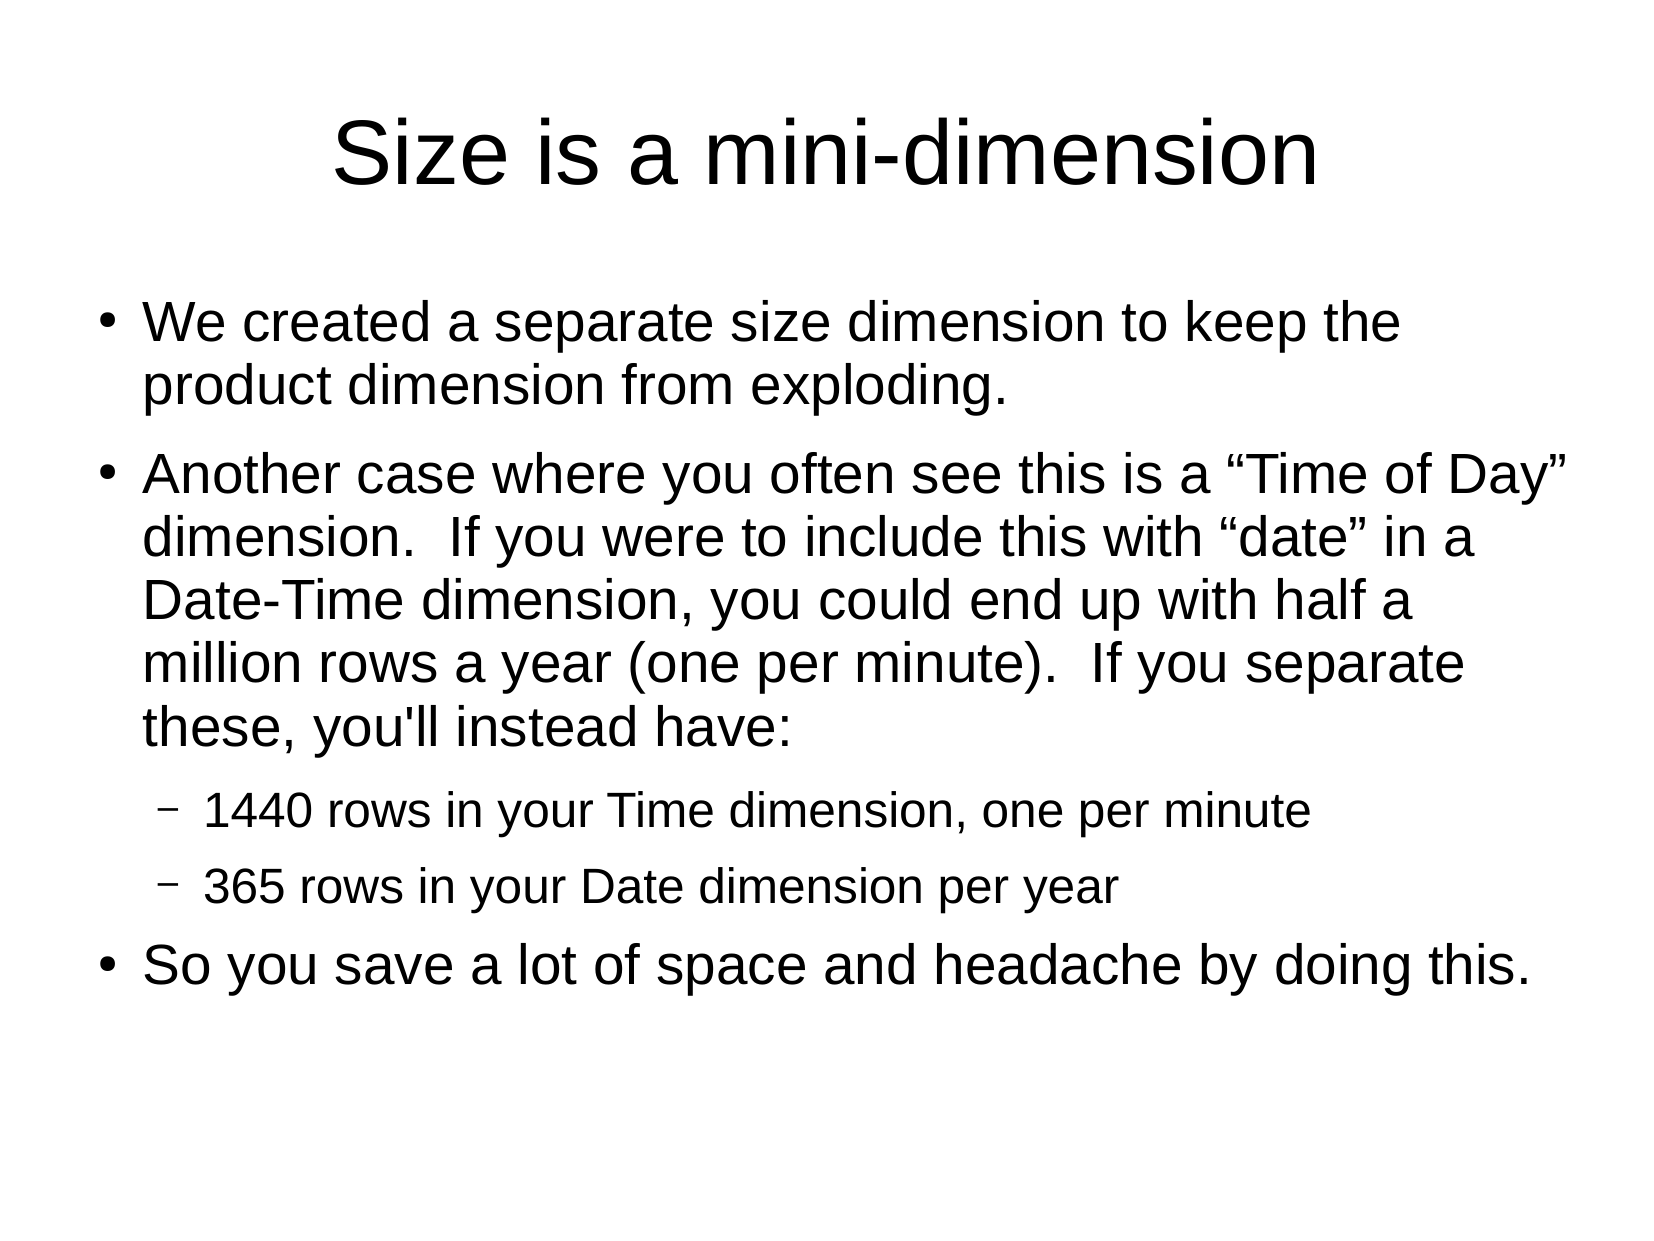

# Size is a mini-dimension
We created a separate size dimension to keep the product dimension from exploding.
Another case where you often see this is a “Time of Day” dimension. If you were to include this with “date” in a Date-Time dimension, you could end up with half a million rows a year (one per minute). If you separate these, you'll instead have:
1440 rows in your Time dimension, one per minute
365 rows in your Date dimension per year
So you save a lot of space and headache by doing this.